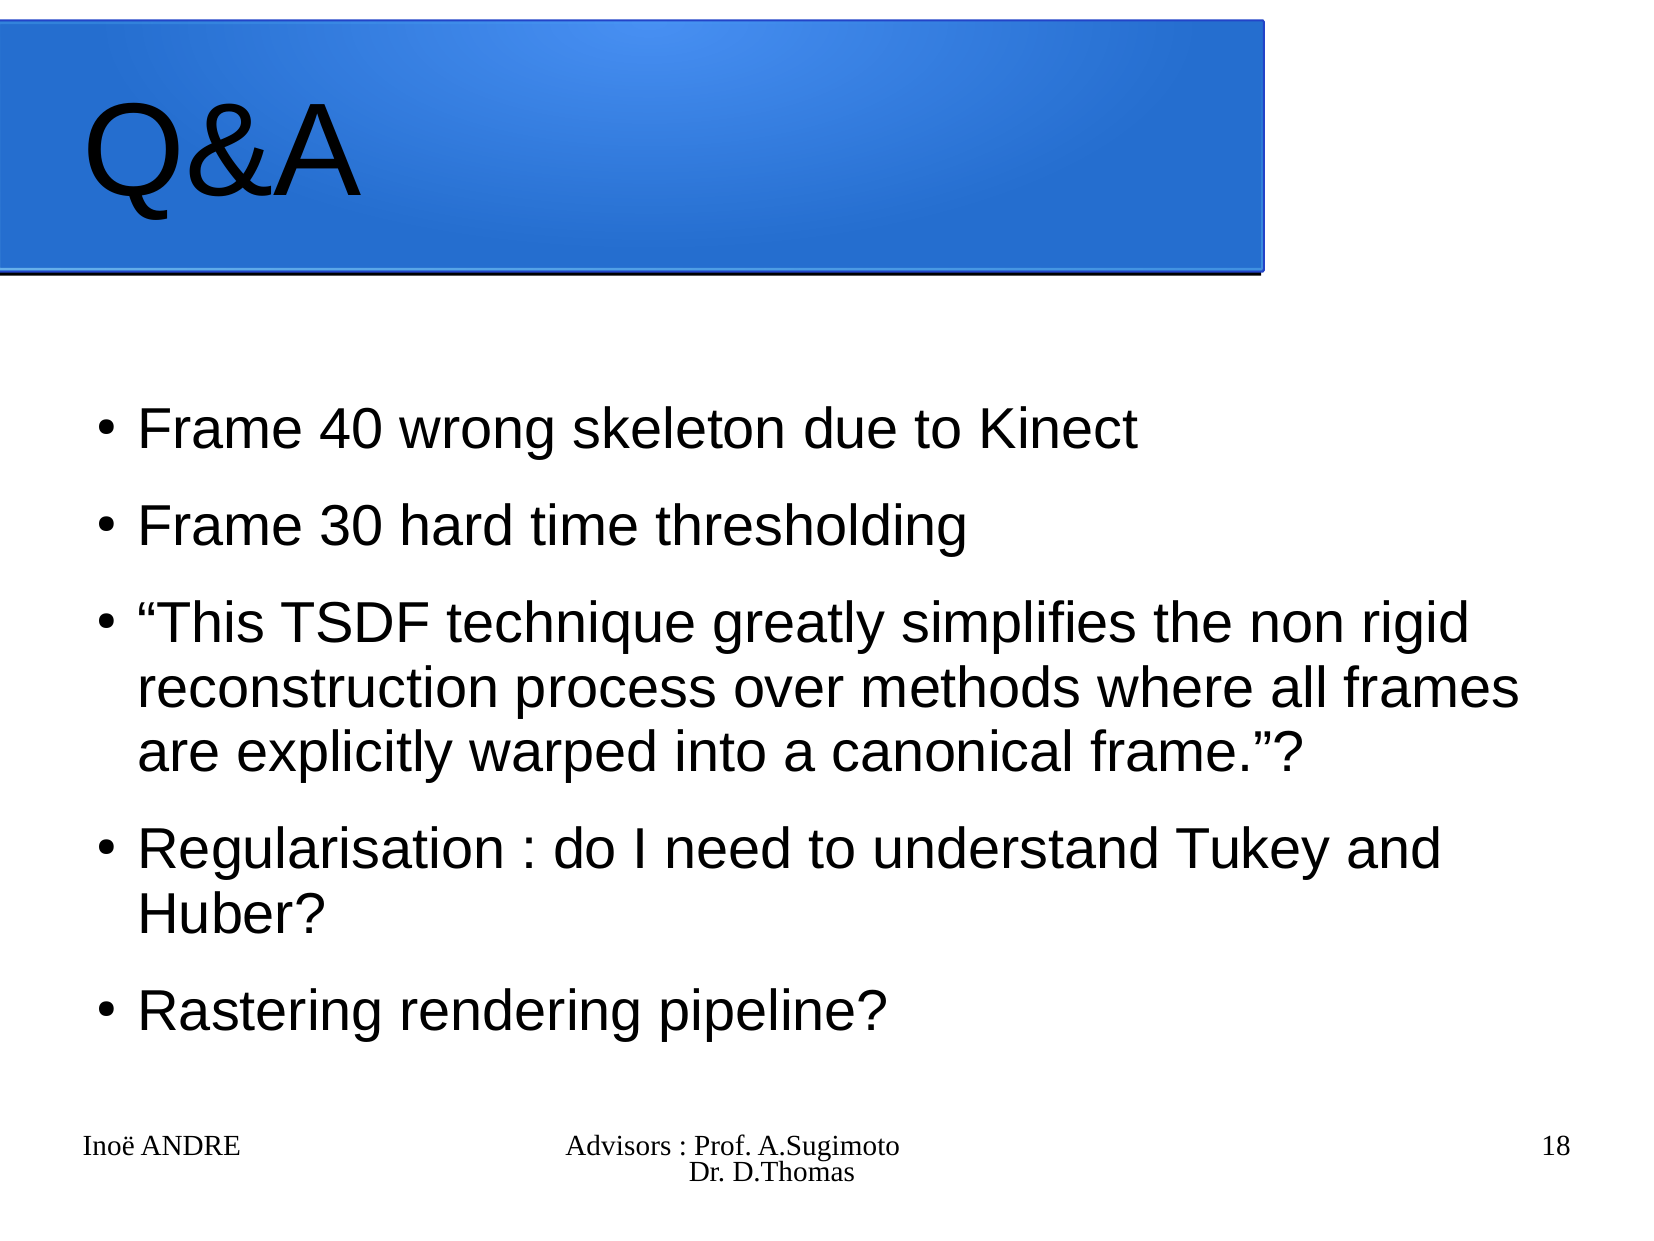

# Q&A
Frame 40 wrong skeleton due to Kinect
Frame 30 hard time thresholding
“This TSDF technique greatly simplifies the non rigid reconstruction process over methods where all frames are explicitly warped into a canonical frame.”?
Regularisation : do I need to understand Tukey and Huber?
Rastering rendering pipeline?
Inoë ANDRE
Advisors : Prof. A.Sugimoto Dr. D.Thomas
18